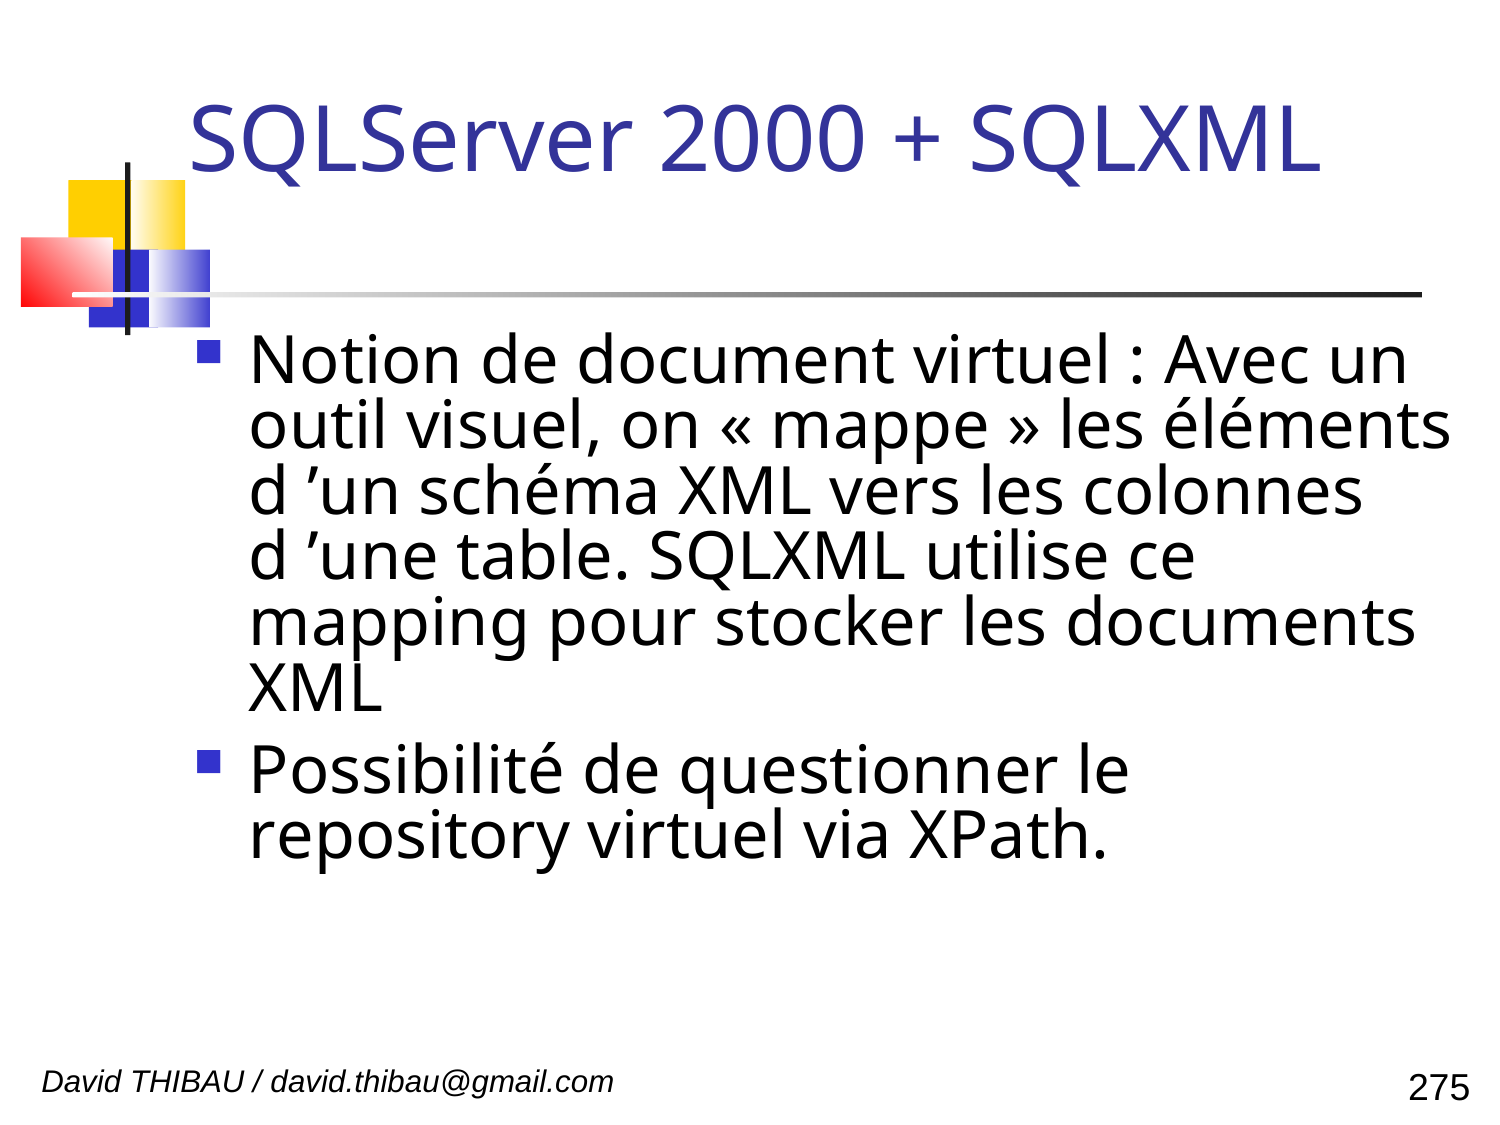

# SQLServer 2000 + SQLXML
Notion de document virtuel : Avec un outil visuel, on « mappe » les éléments d ’un schéma XML vers les colonnes d ’une table. SQLXML utilise ce mapping pour stocker les documents XML
Possibilité de questionner le repository virtuel via XPath.